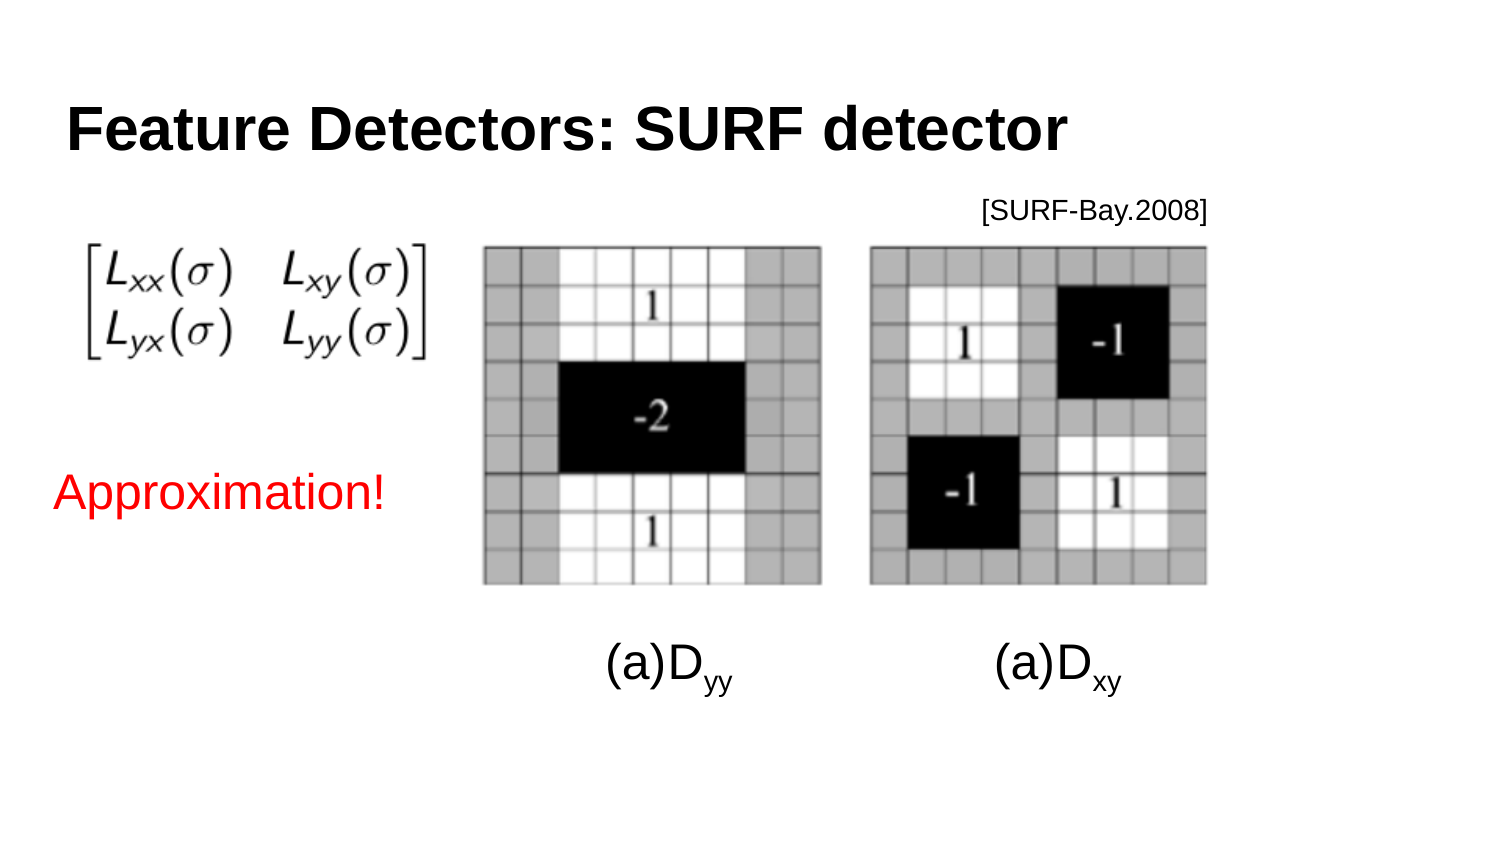

# Feature Detectors: SURF detector
[SURF-Bay.2008]
Approximation!
Dyy
Dxy